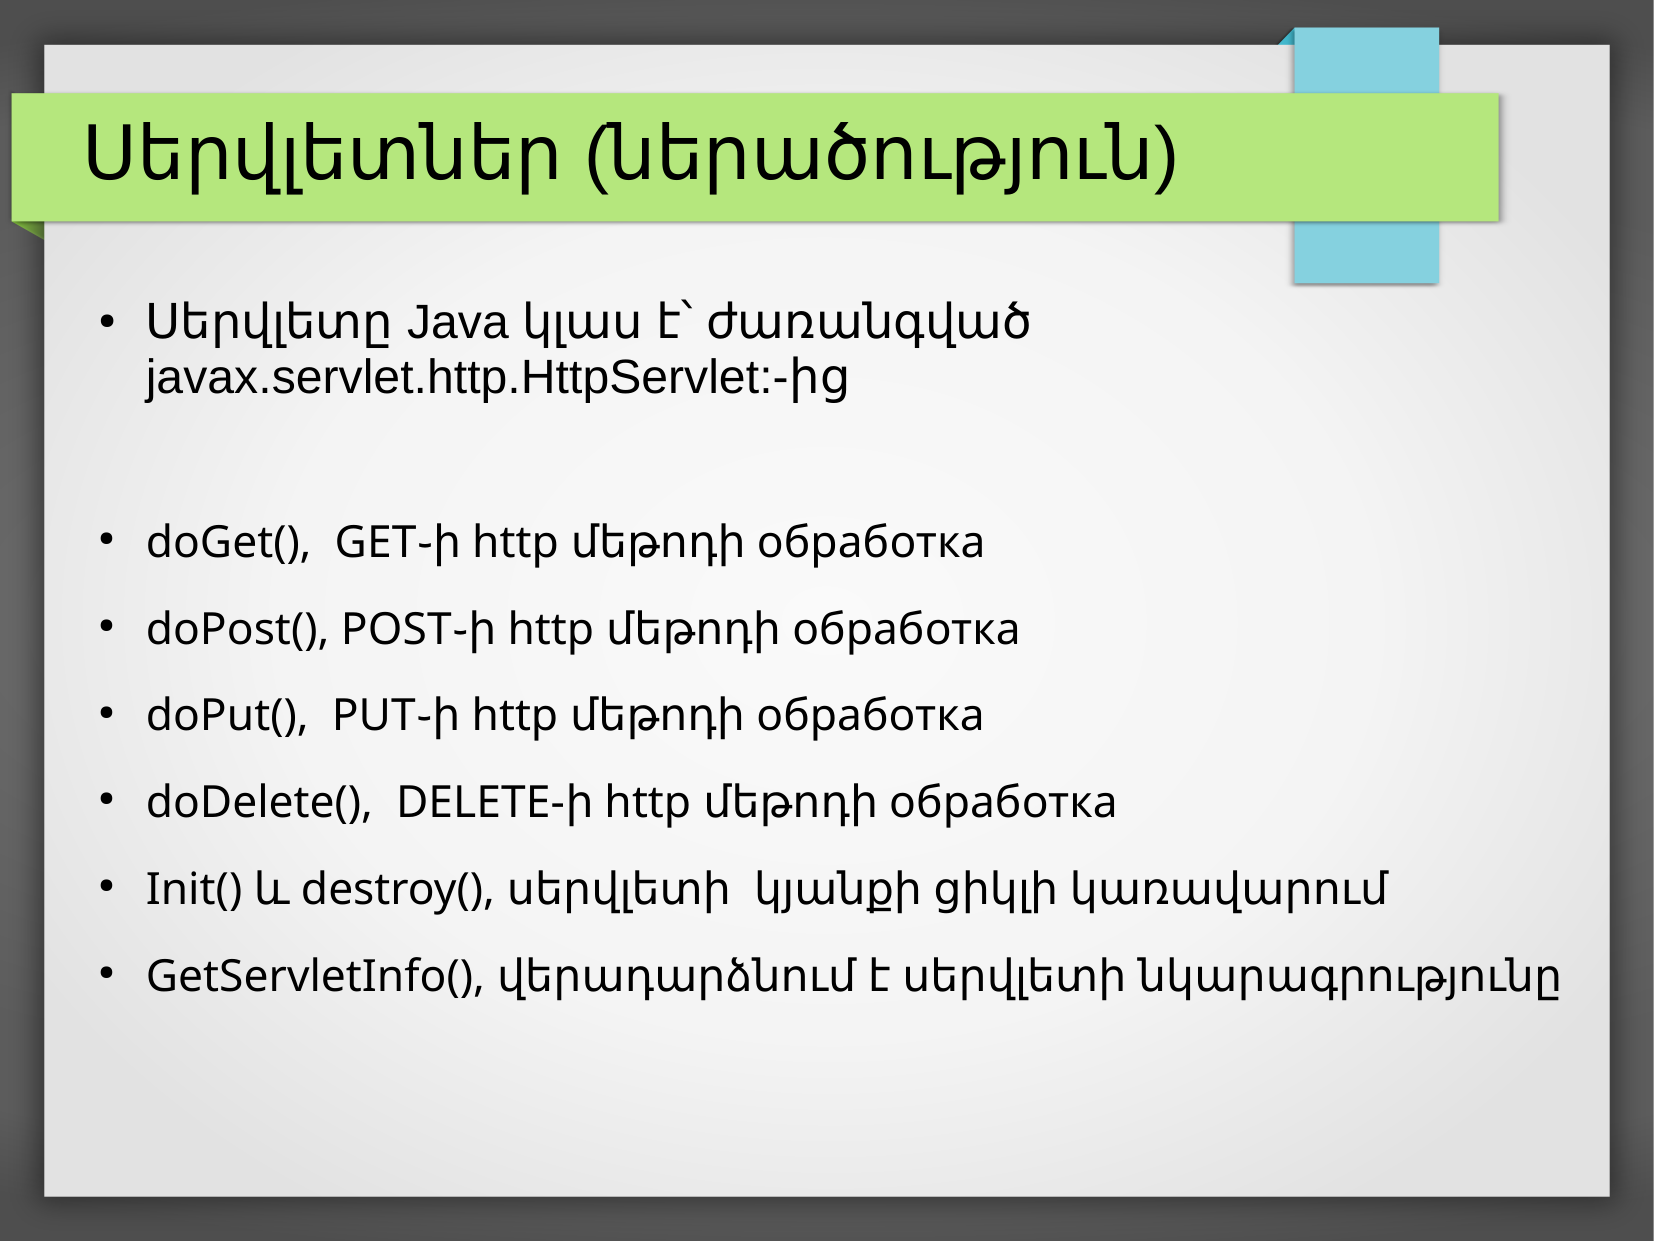

# Սերվլետներ (ներածություն)
Սերվլետը Java կլաս է՝ ժառանգված javax.servlet.http.HttpServlet:-ից
doGet(), GET֊ի http մեթոդի обработка
doPost(), POST֊ի http մեթոդի обработка
doPut(), PUT֊ի http մեթոդի обработка
doDelete(), DELETE-ի http մեթոդի обработка
Init() և destroy(), սերվլետի կյանքի ցիկլի կառավարում
GetServletInfo(), վերադարձնում է սերվլետի նկարագրությունը